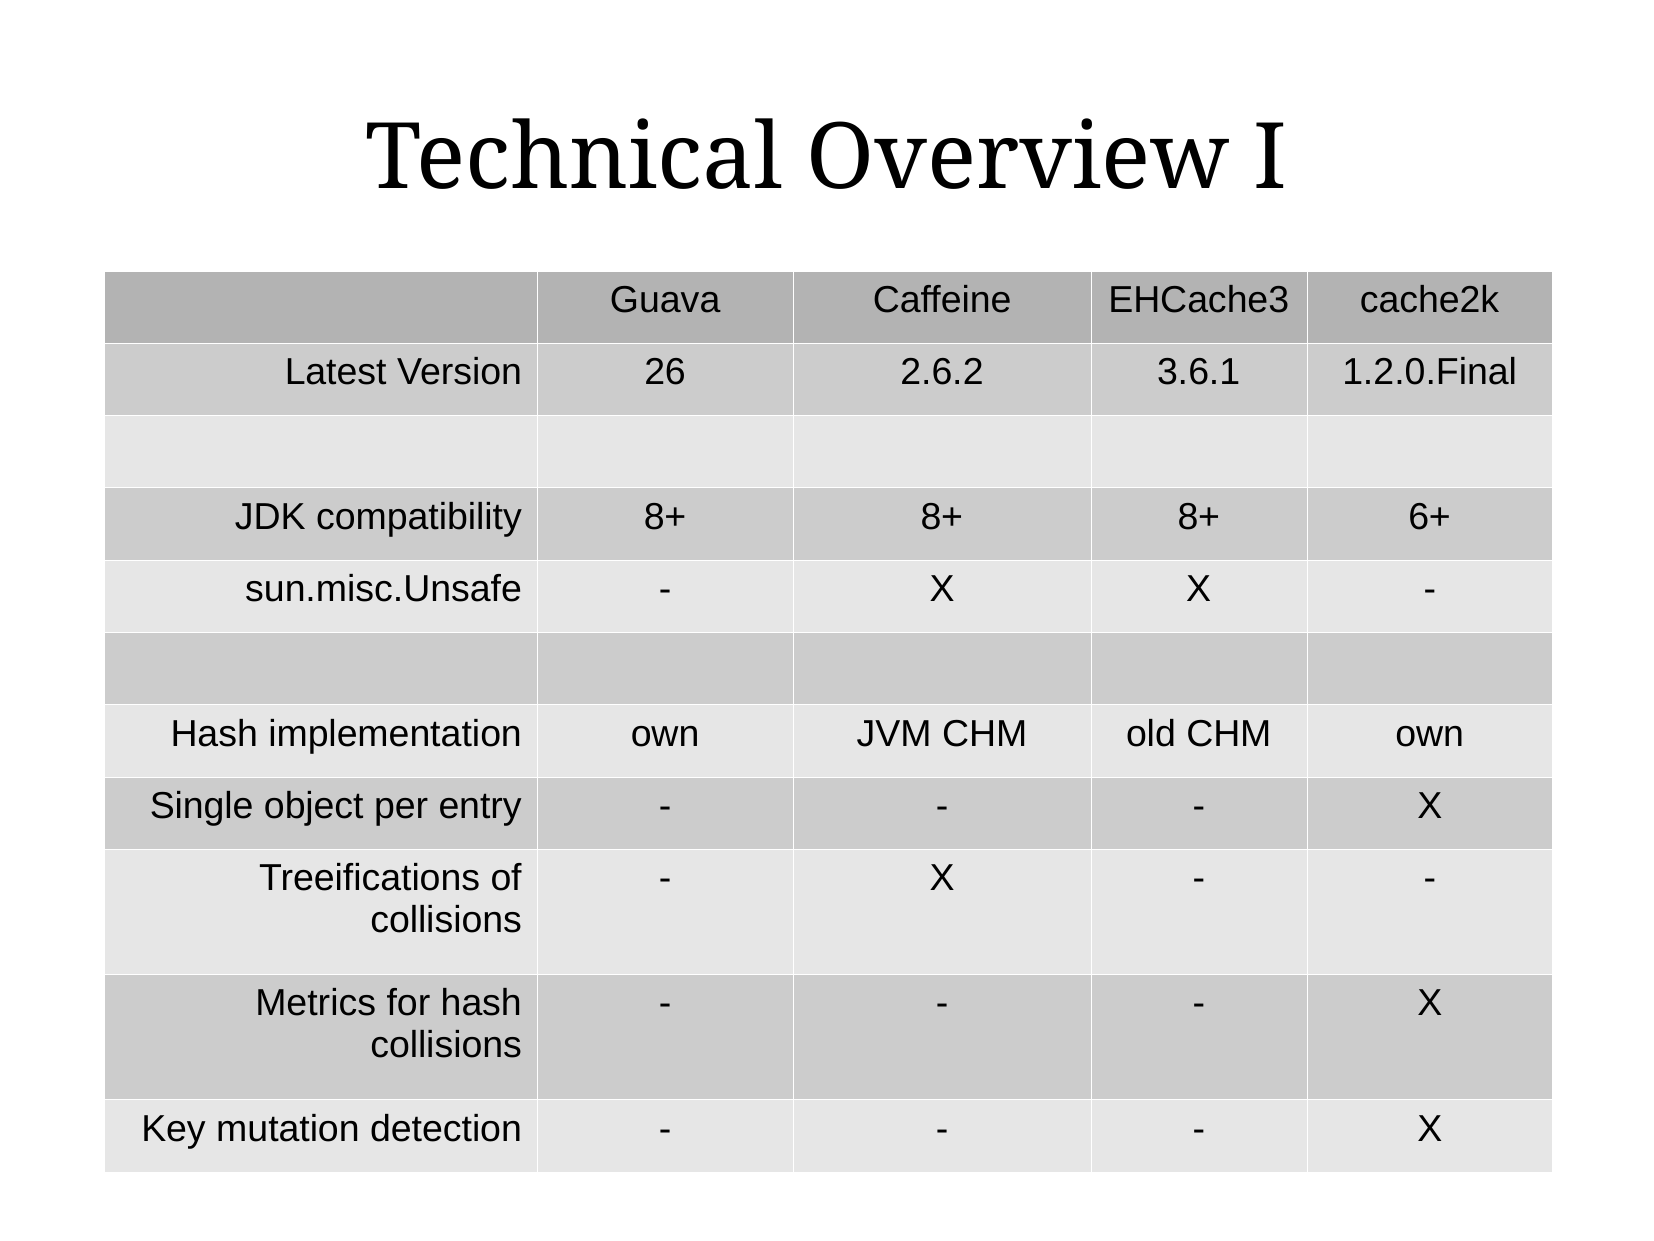

# Technical Overview I
| | Guava | Caffeine | EHCache3 | cache2k |
| --- | --- | --- | --- | --- |
| Latest Version | 26 | 2.6.2 | 3.6.1 | 1.2.0.Final |
| | | | | |
| JDK compatibility | 8+ | 8+ | 8+ | 6+ |
| sun.misc.Unsafe | - | X | X | - |
| | | | | |
| Hash implementation | own | JVM CHM | old CHM | own |
| Single object per entry | - | - | - | X |
| Treeifications of collisions | - | X | - | - |
| Metrics for hash collisions | - | - | - | X |
| Key mutation detection | - | - | - | X |